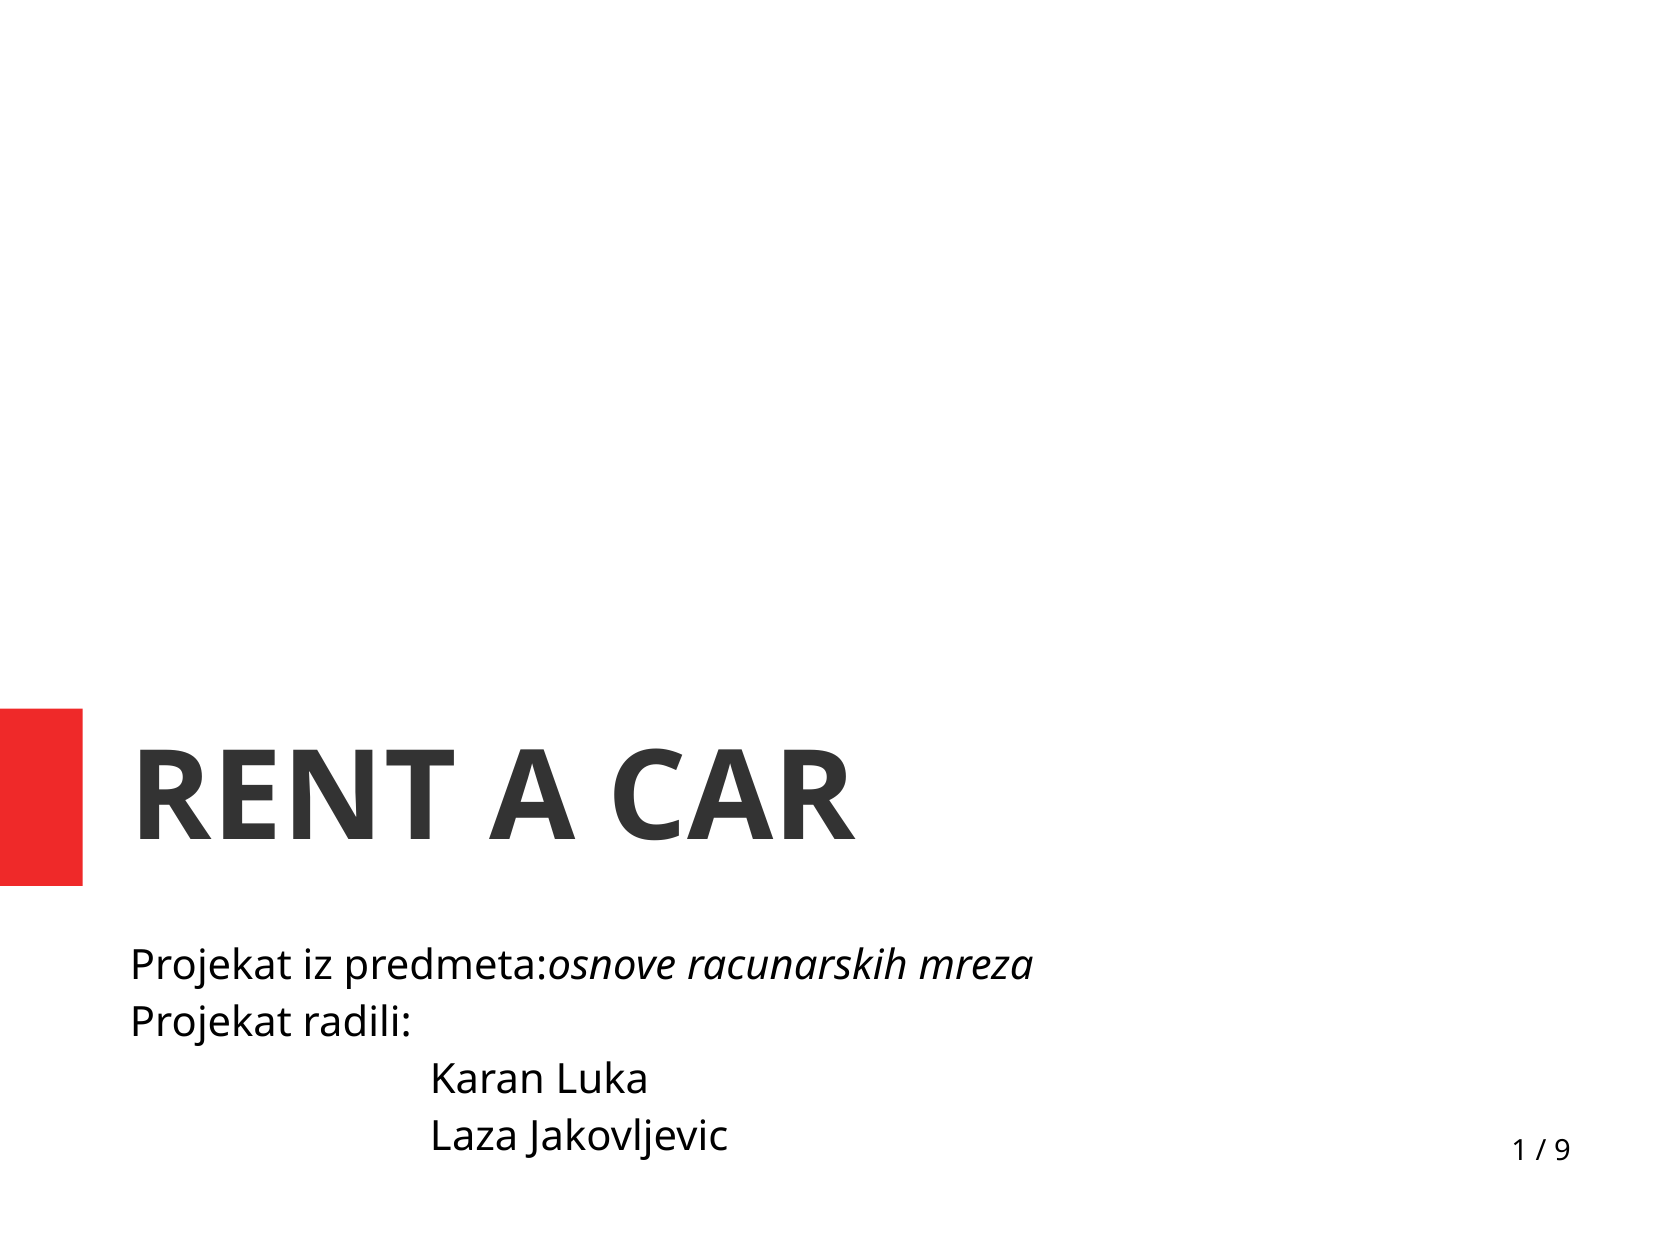

# RENT A CAR
Projekat iz predmeta:osnove racunarskih mreza
Projekat radili:
				Karan Luka
				Laza Jakovljevic
1